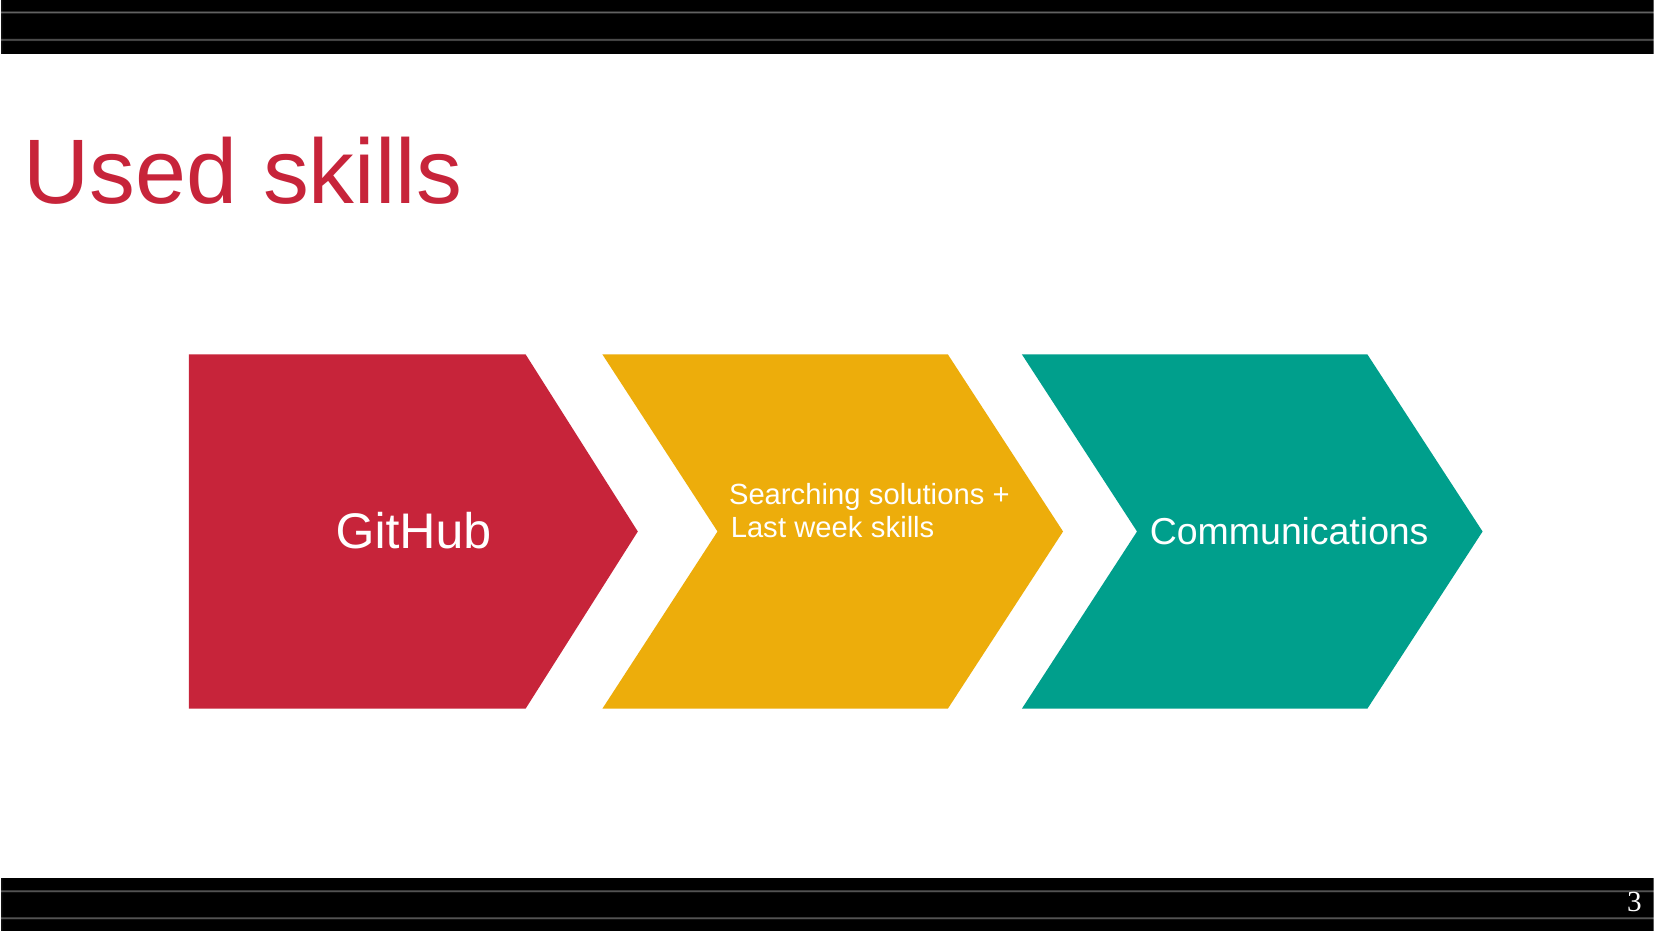

# Used skills
GitHub
	Searching solutions +
Last week skills
	Communications